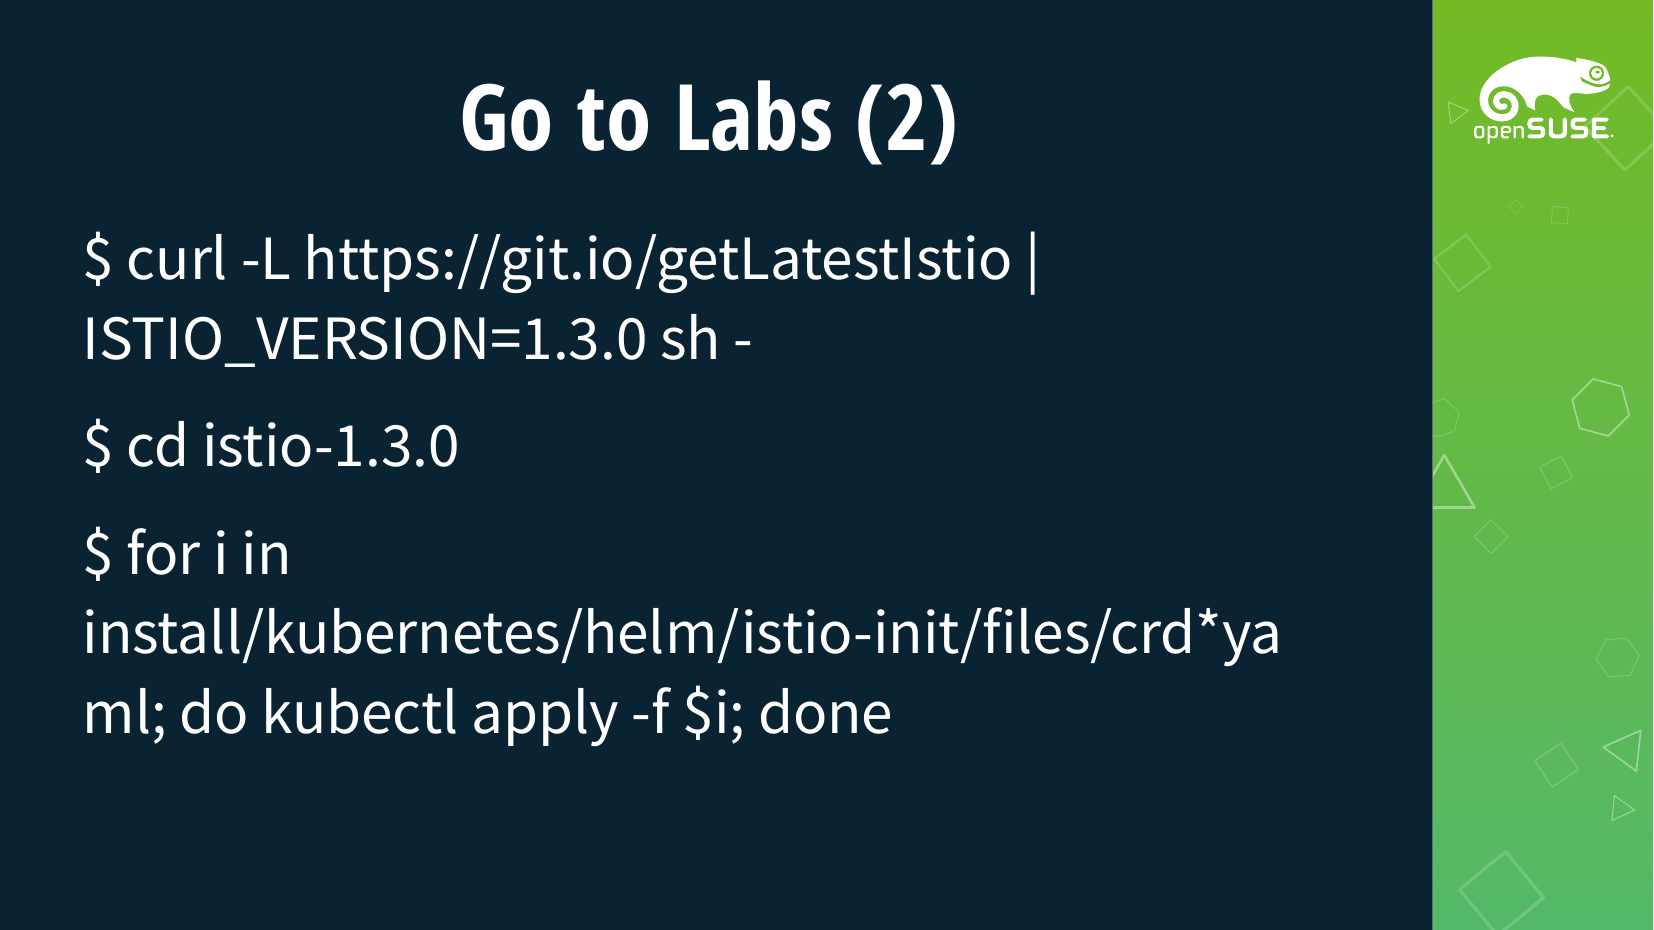

# Go to Labs (2)
$ curl -L https://git.io/getLatestIstio | ISTIO_VERSION=1.3.0 sh -
$ cd istio-1.3.0
$ for i in install/kubernetes/helm/istio-init/files/crd*yaml; do kubectl apply -f $i; done